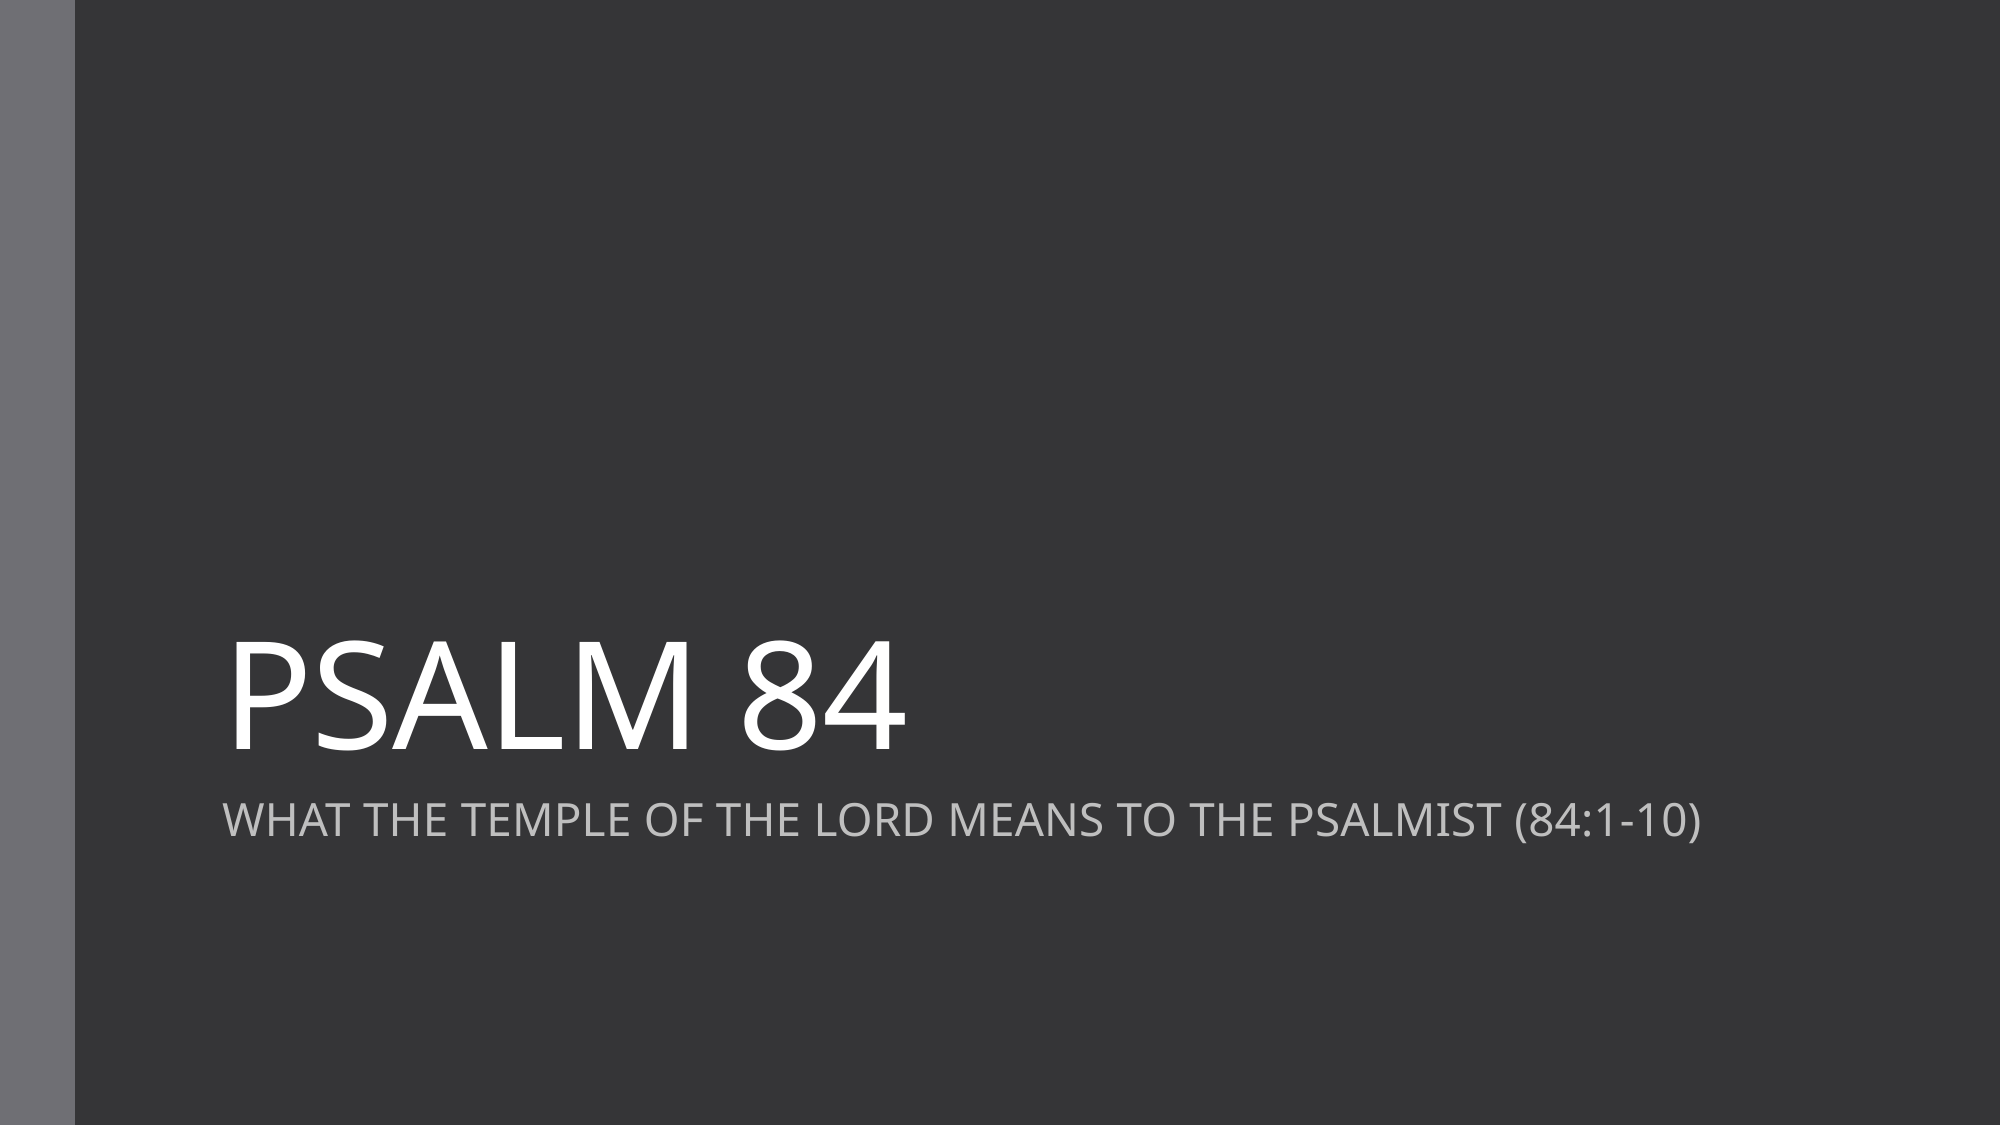

# PSALM 84
WHAT THE TEMPLE OF THE LORD MEANS TO THE PSALMIST (84:1-10)